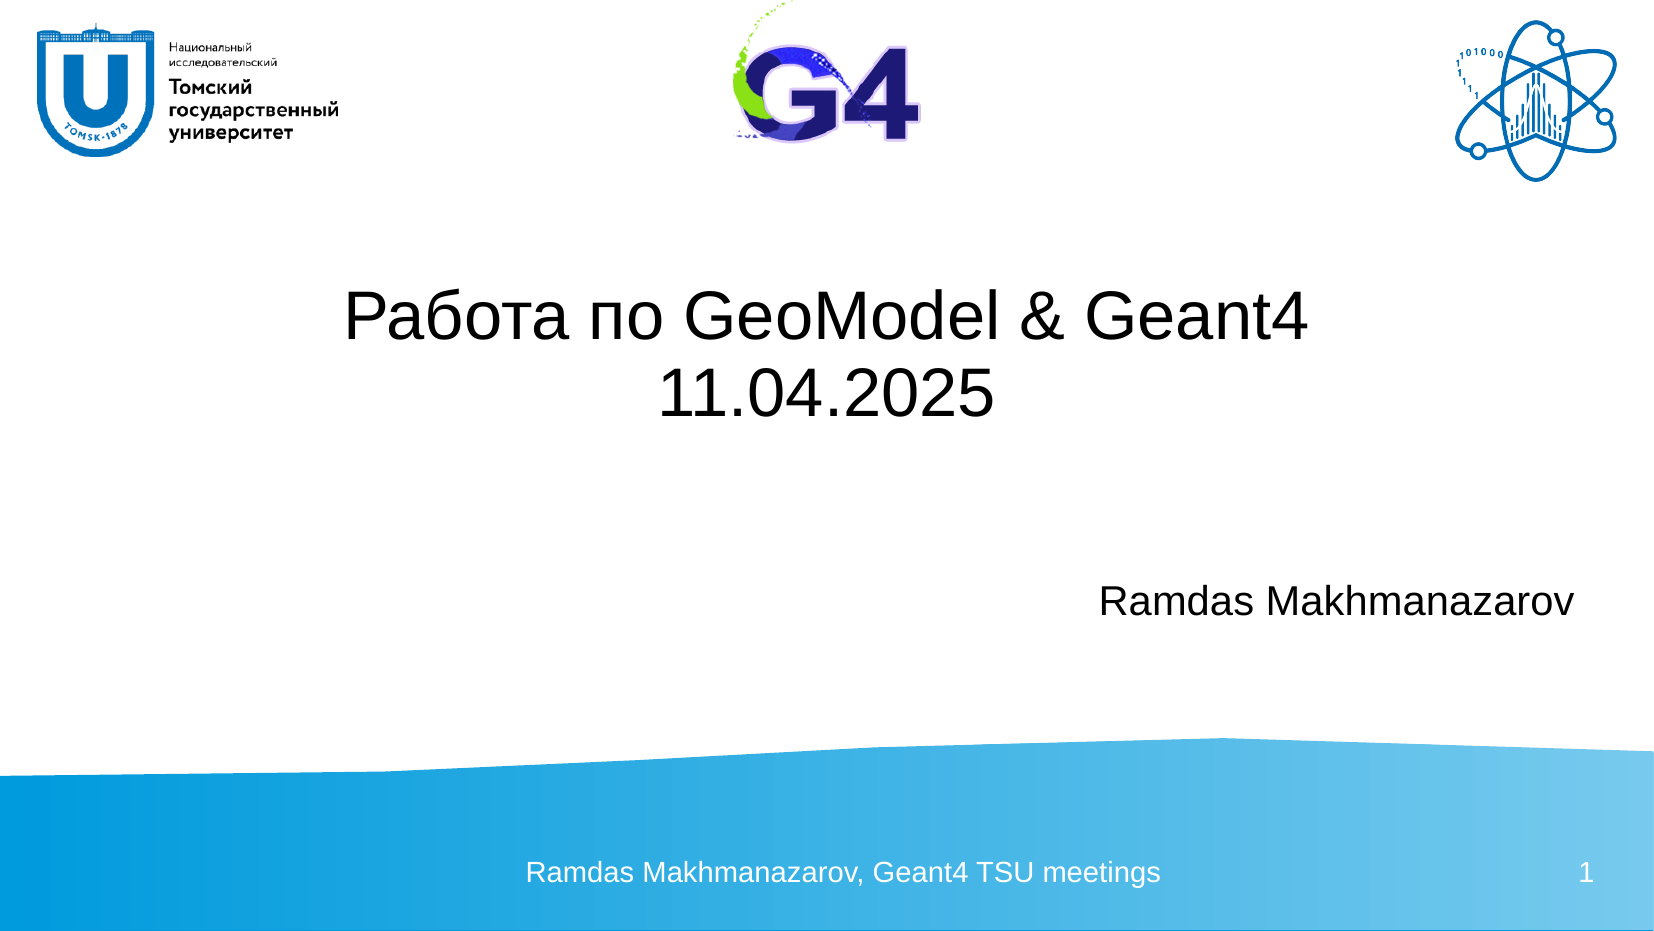

# Работа по GeoModel & Geant4 11.04.2025
Ramdas Makhmanazarov